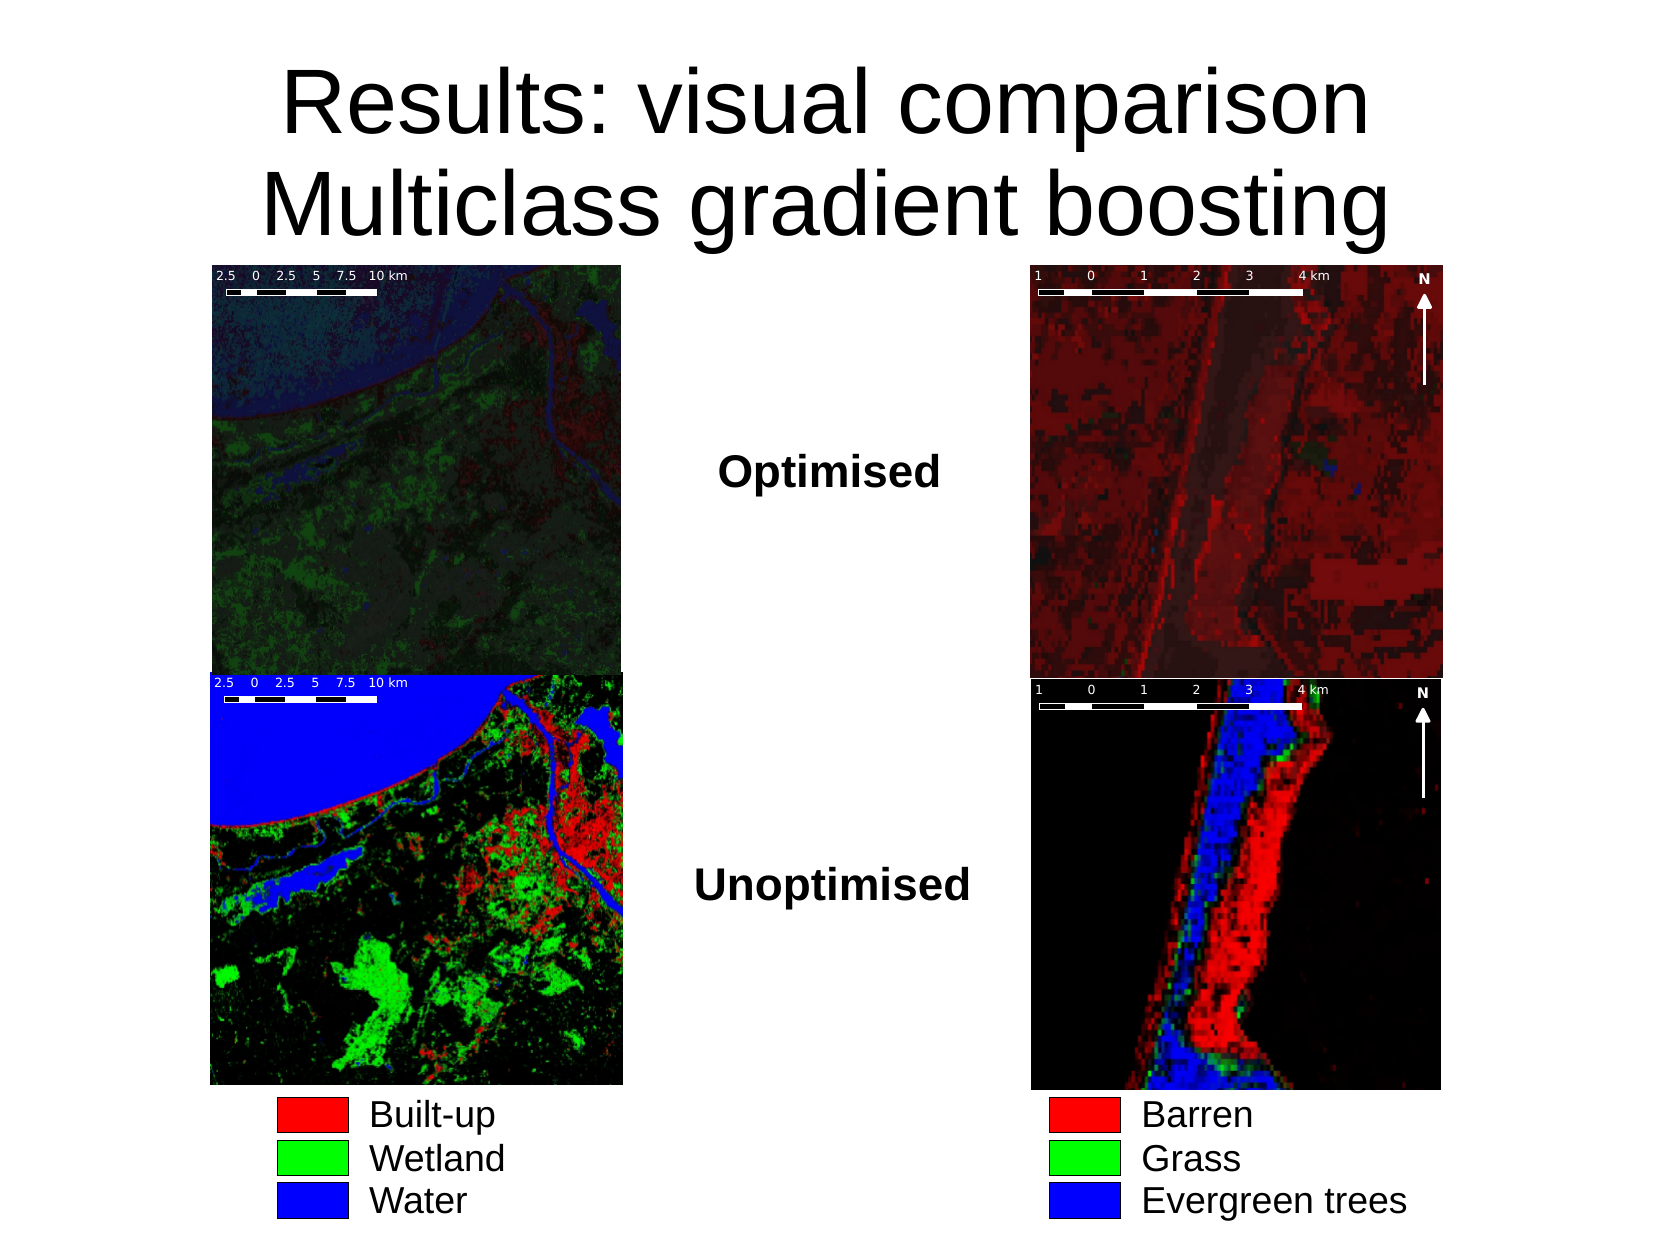

# Results: visual comparison Multiclass gradient boosting
Optimised
Unoptimised
Built-up
Wetland
Water
Barren
Grass
Evergreen trees